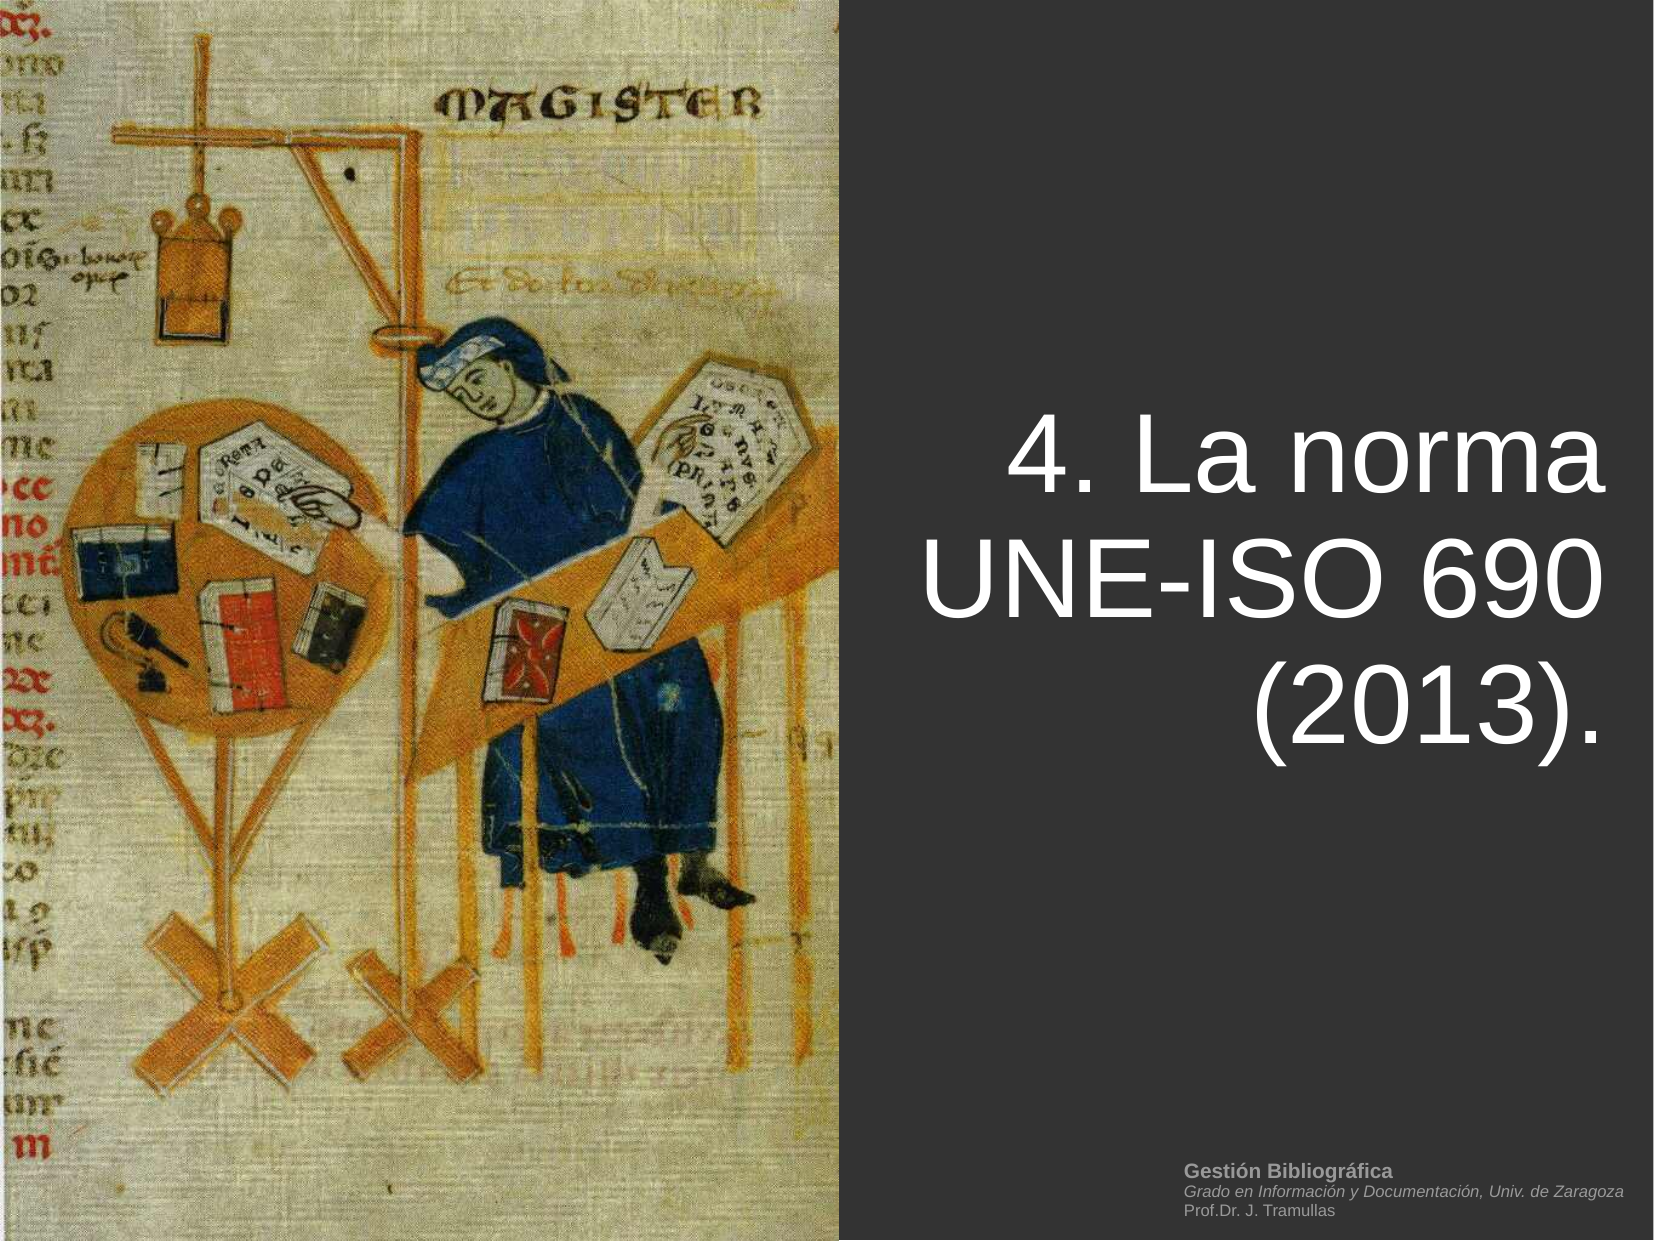

# 4. La norma UNE-ISO 690 (2013).